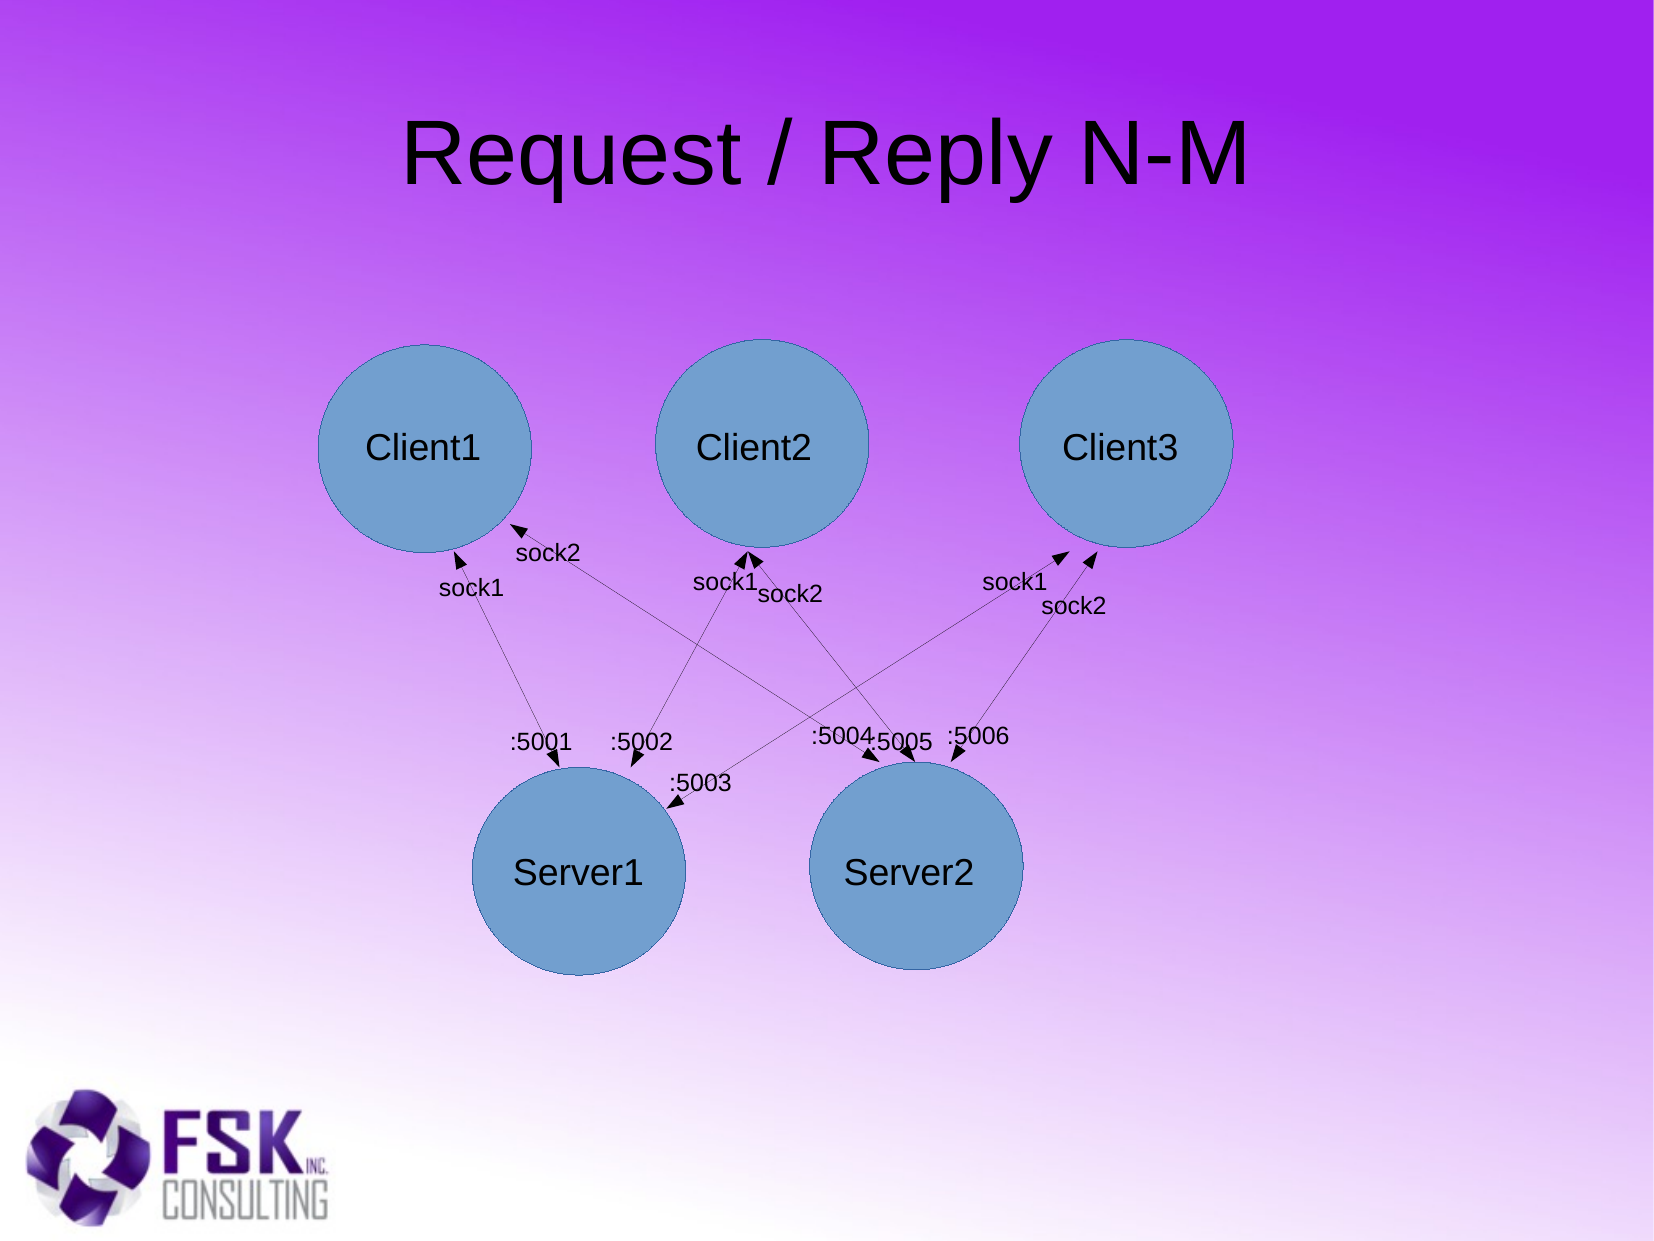

# Request / Reply N-M
Client1
Client2
Client3
sock2
sock1
sock1
sock1
sock2
sock2
:5004
:5006
:5001
:5002
:5005
:5003
Server1
Server2